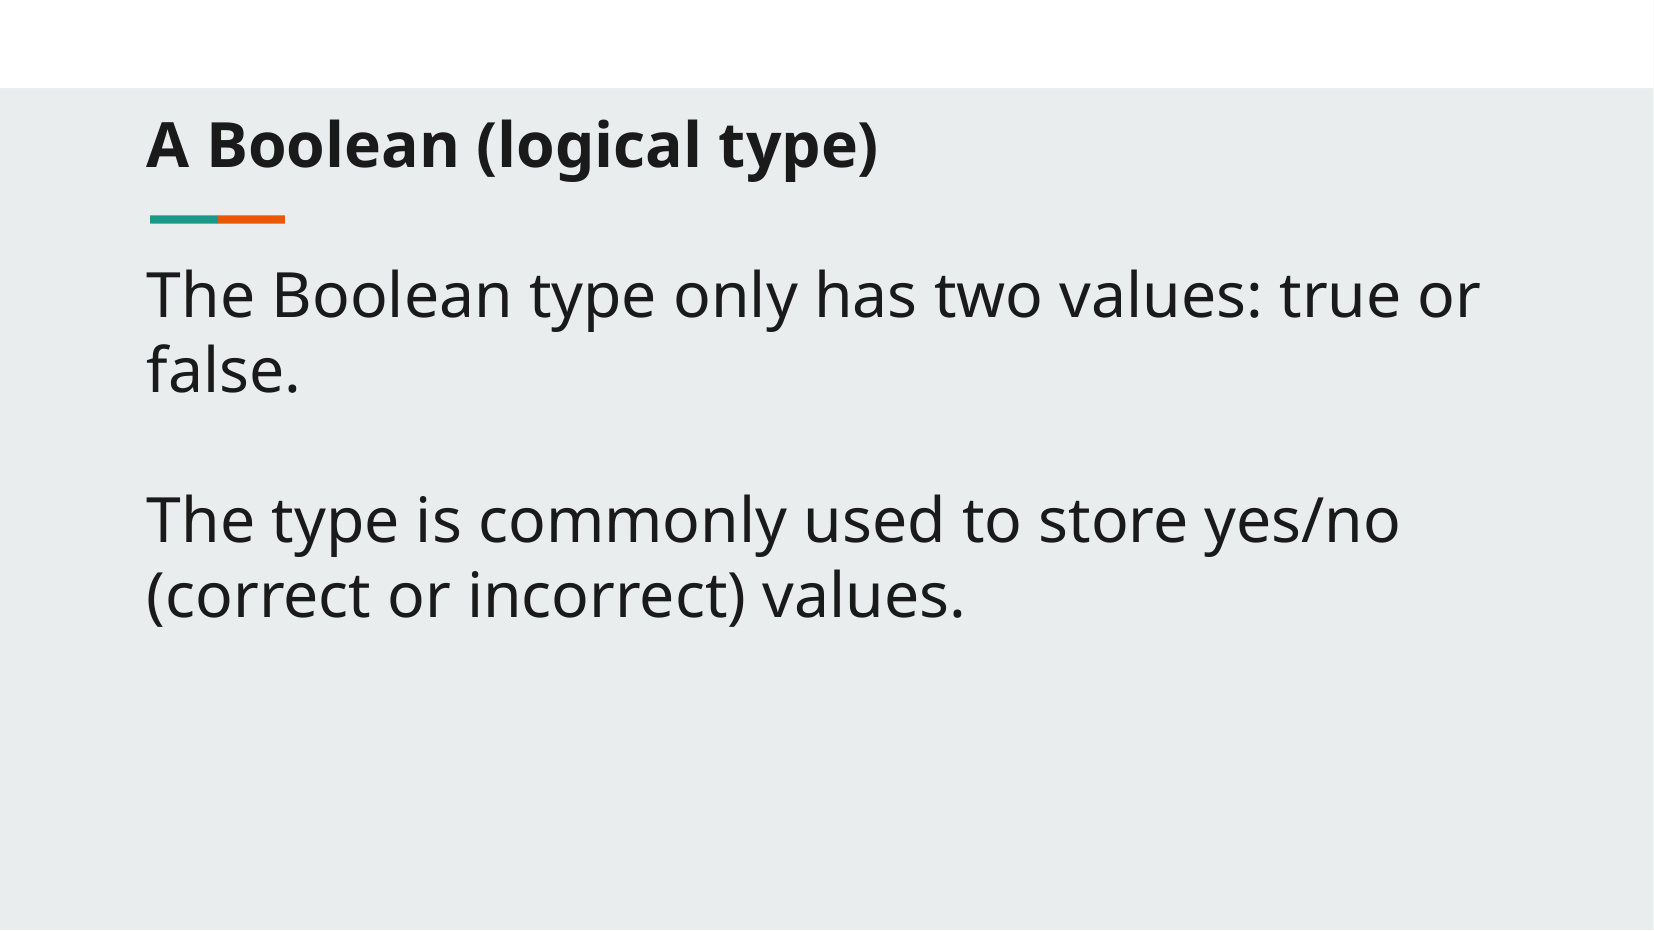

# A Boolean (logical type) The Boolean type only has two values: true or false. The type is commonly used to store yes/no (correct or incorrect) values.